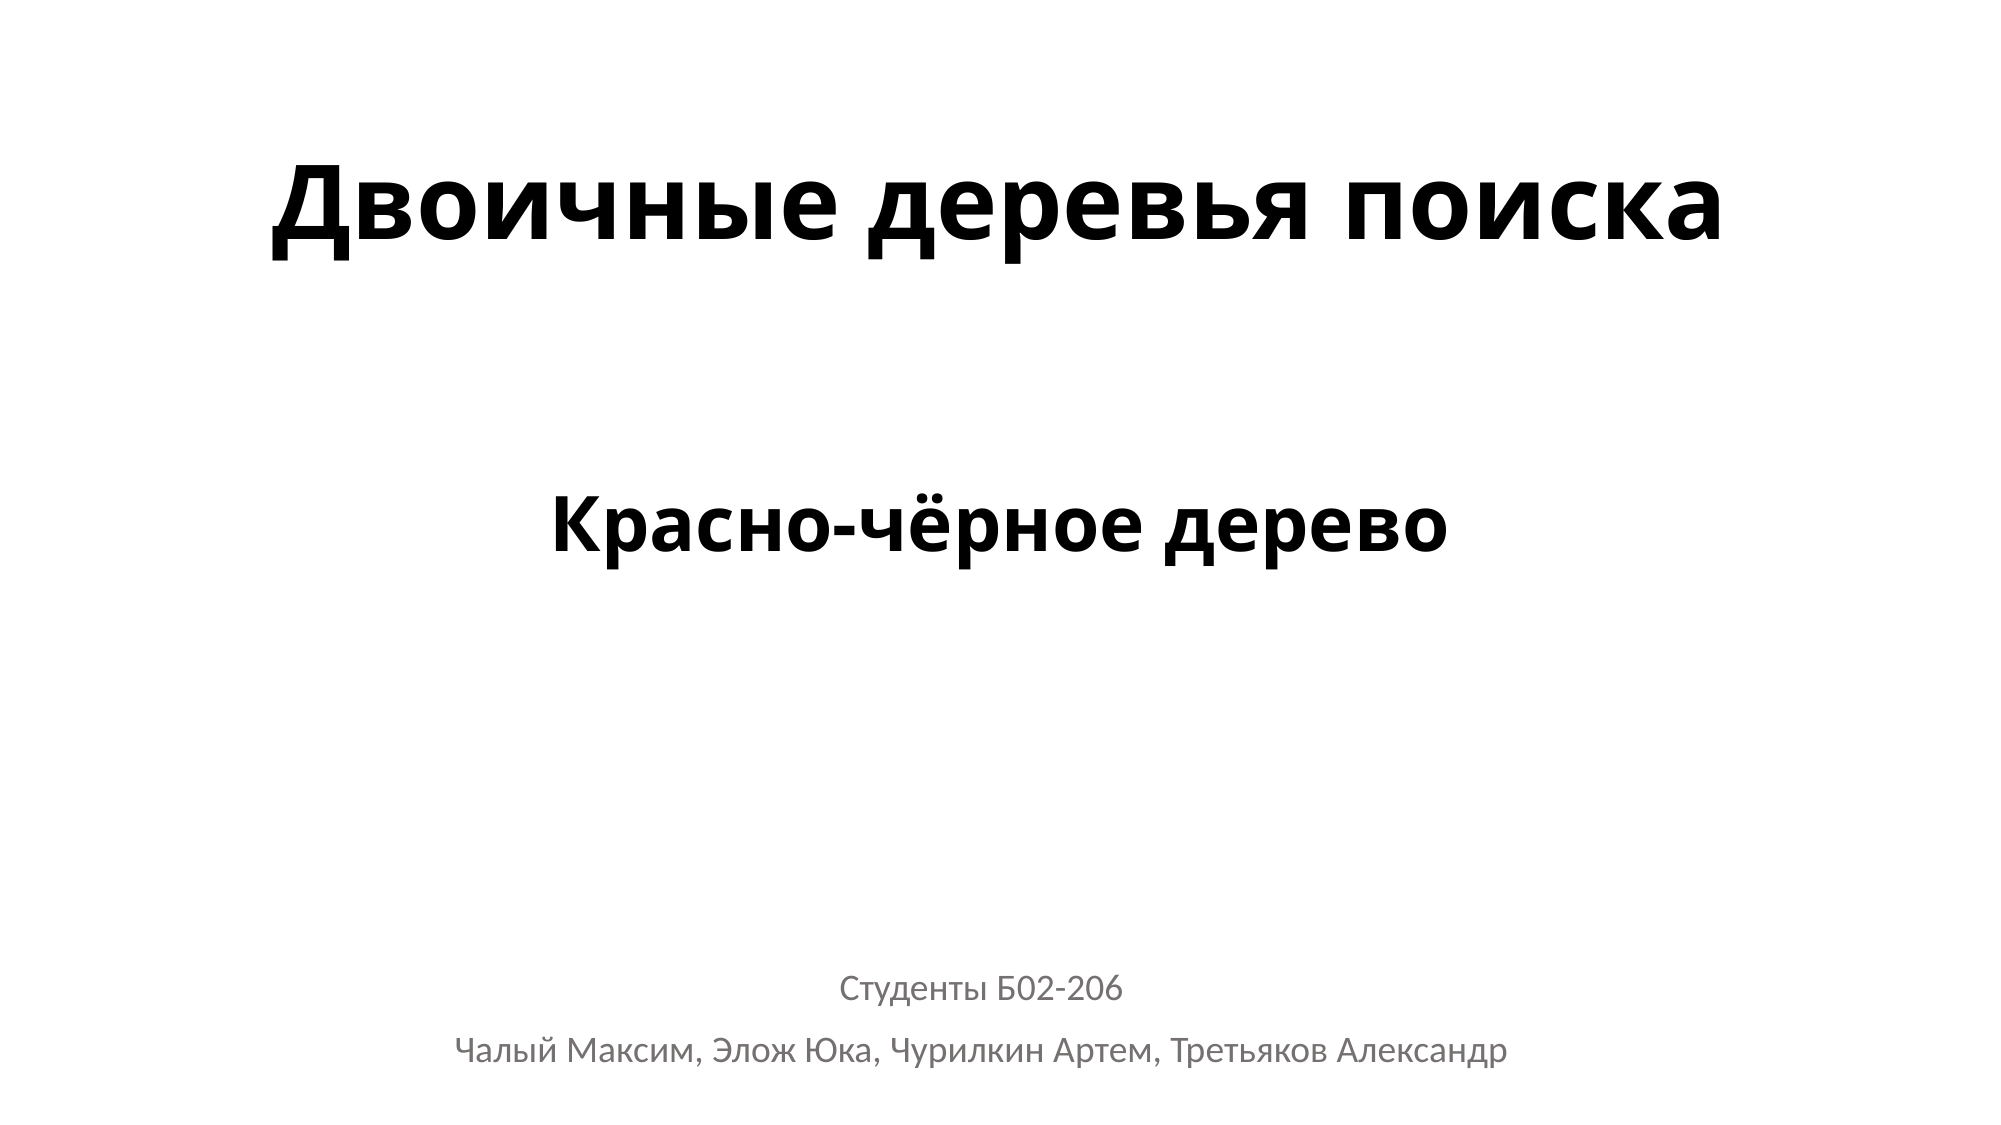

# Двоичные деревья поиска Красно-чёрное дерево
Студенты Б02-206
Чалый Максим, Элож Юка, Чурилкин Артем, Третьяков Александр